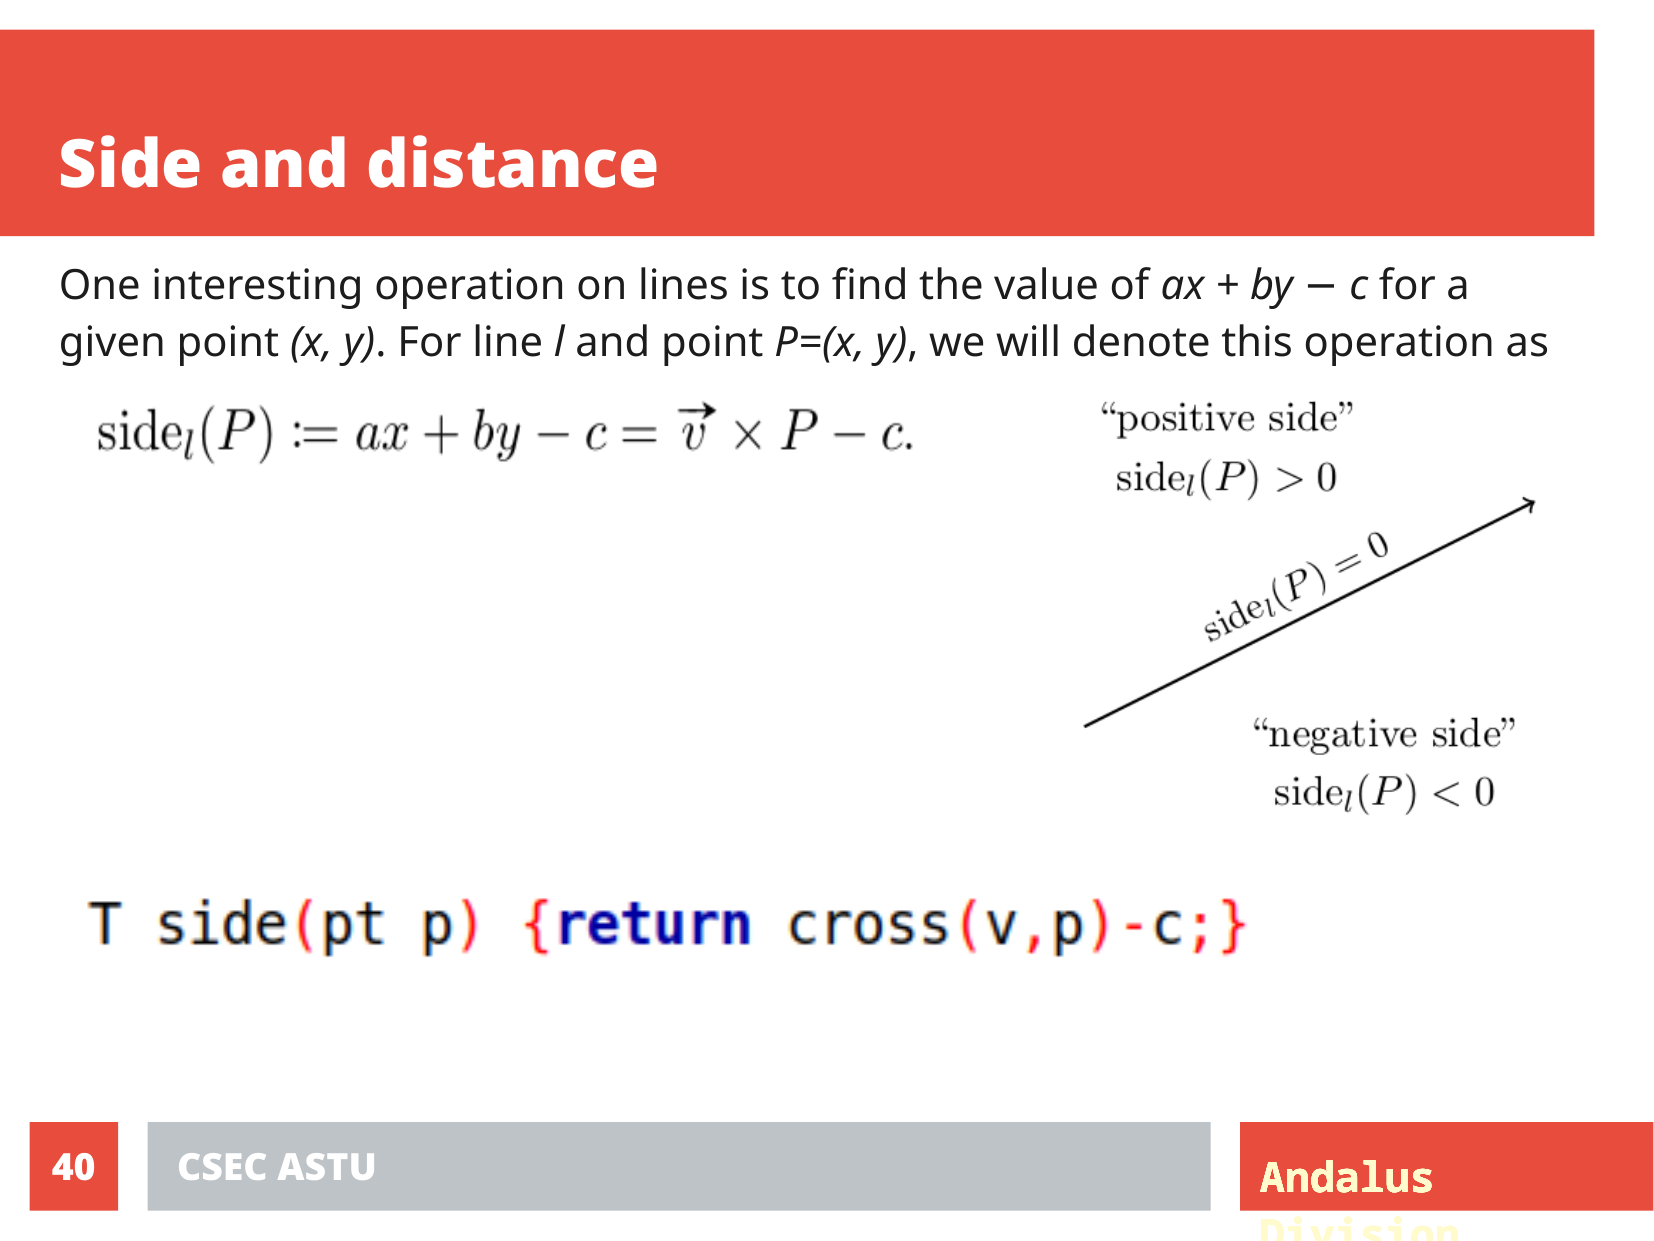

# Side and distance
One interesting operation on lines is to find the value of ax + by − c for a given point (x, y). For line l and point P=(x, y), we will denote this operation as
40
CSEC ASTU
Andalus Division
Andalus Division
Andalus Division
Andalus Division
Andalus Division
Andalus Division